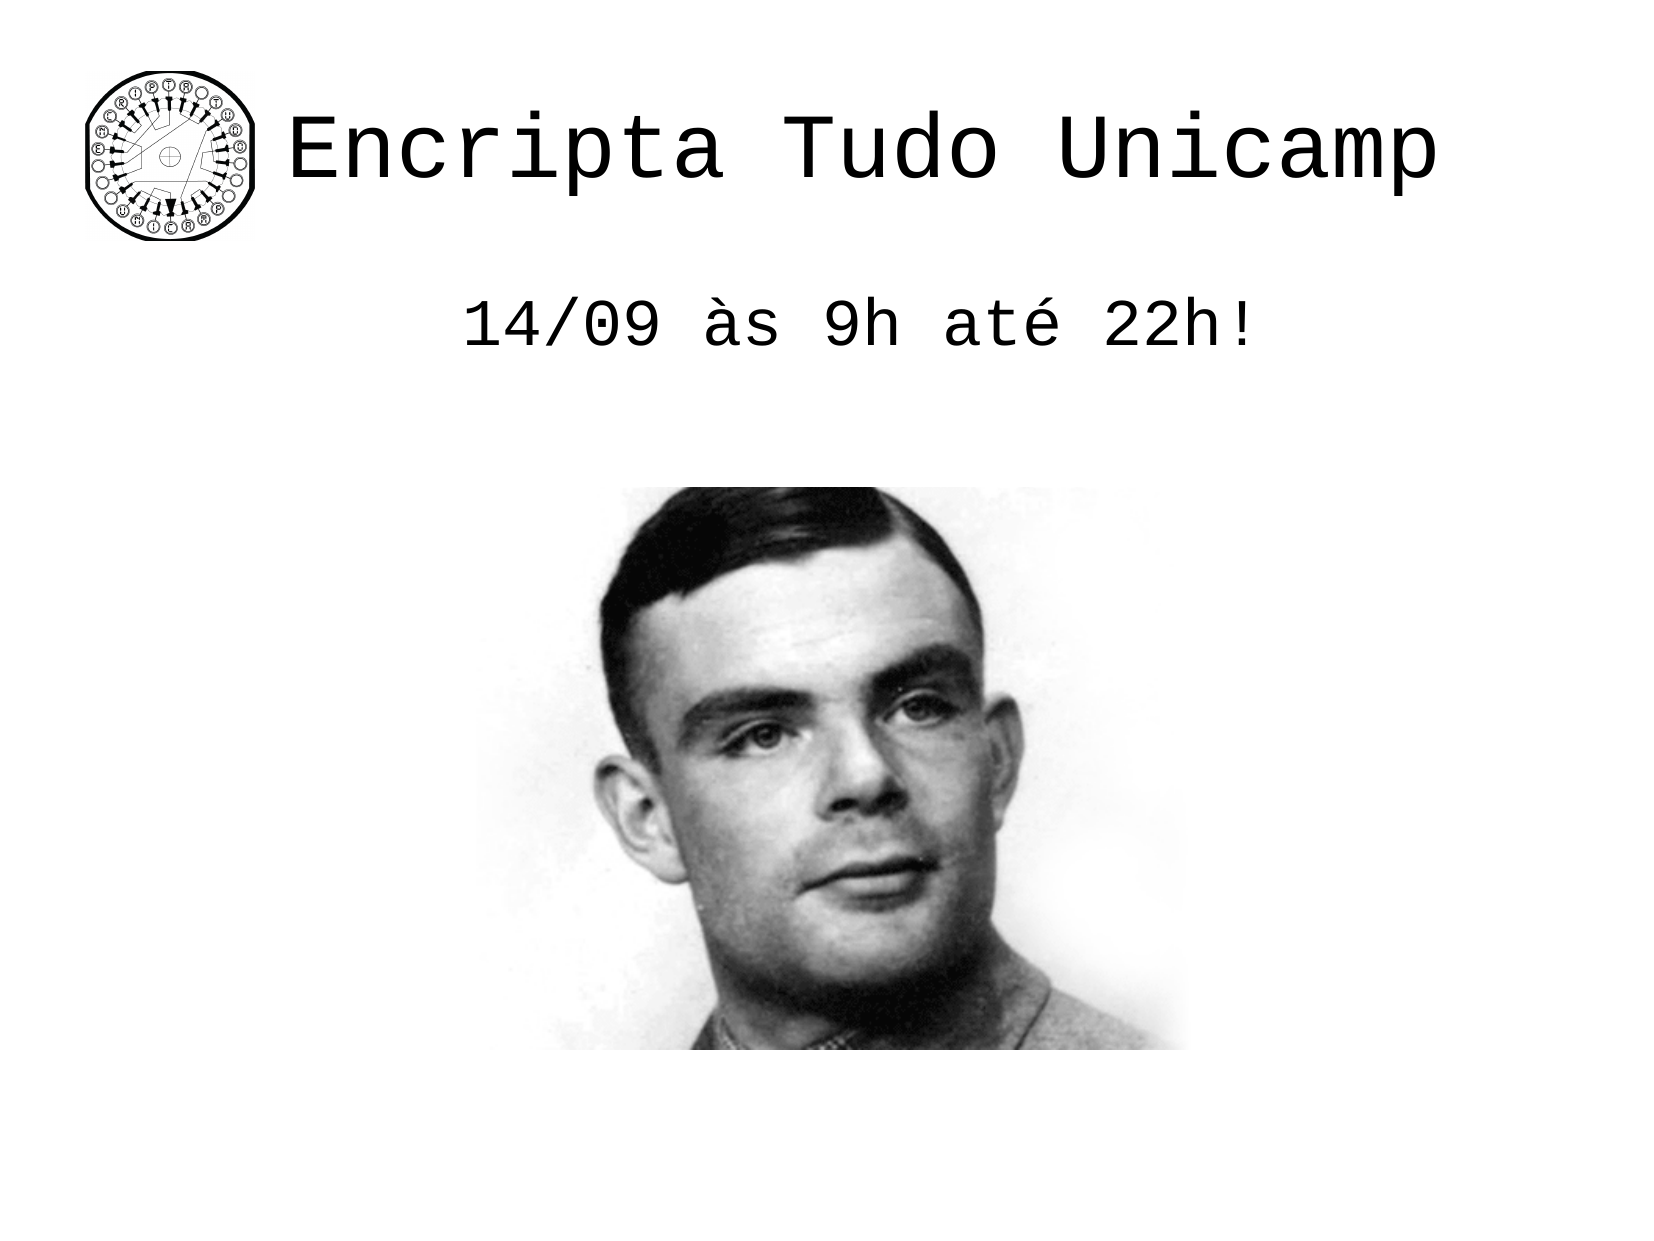

# Encripta Tudo Unicamp
14/09 às 9h até 22h!